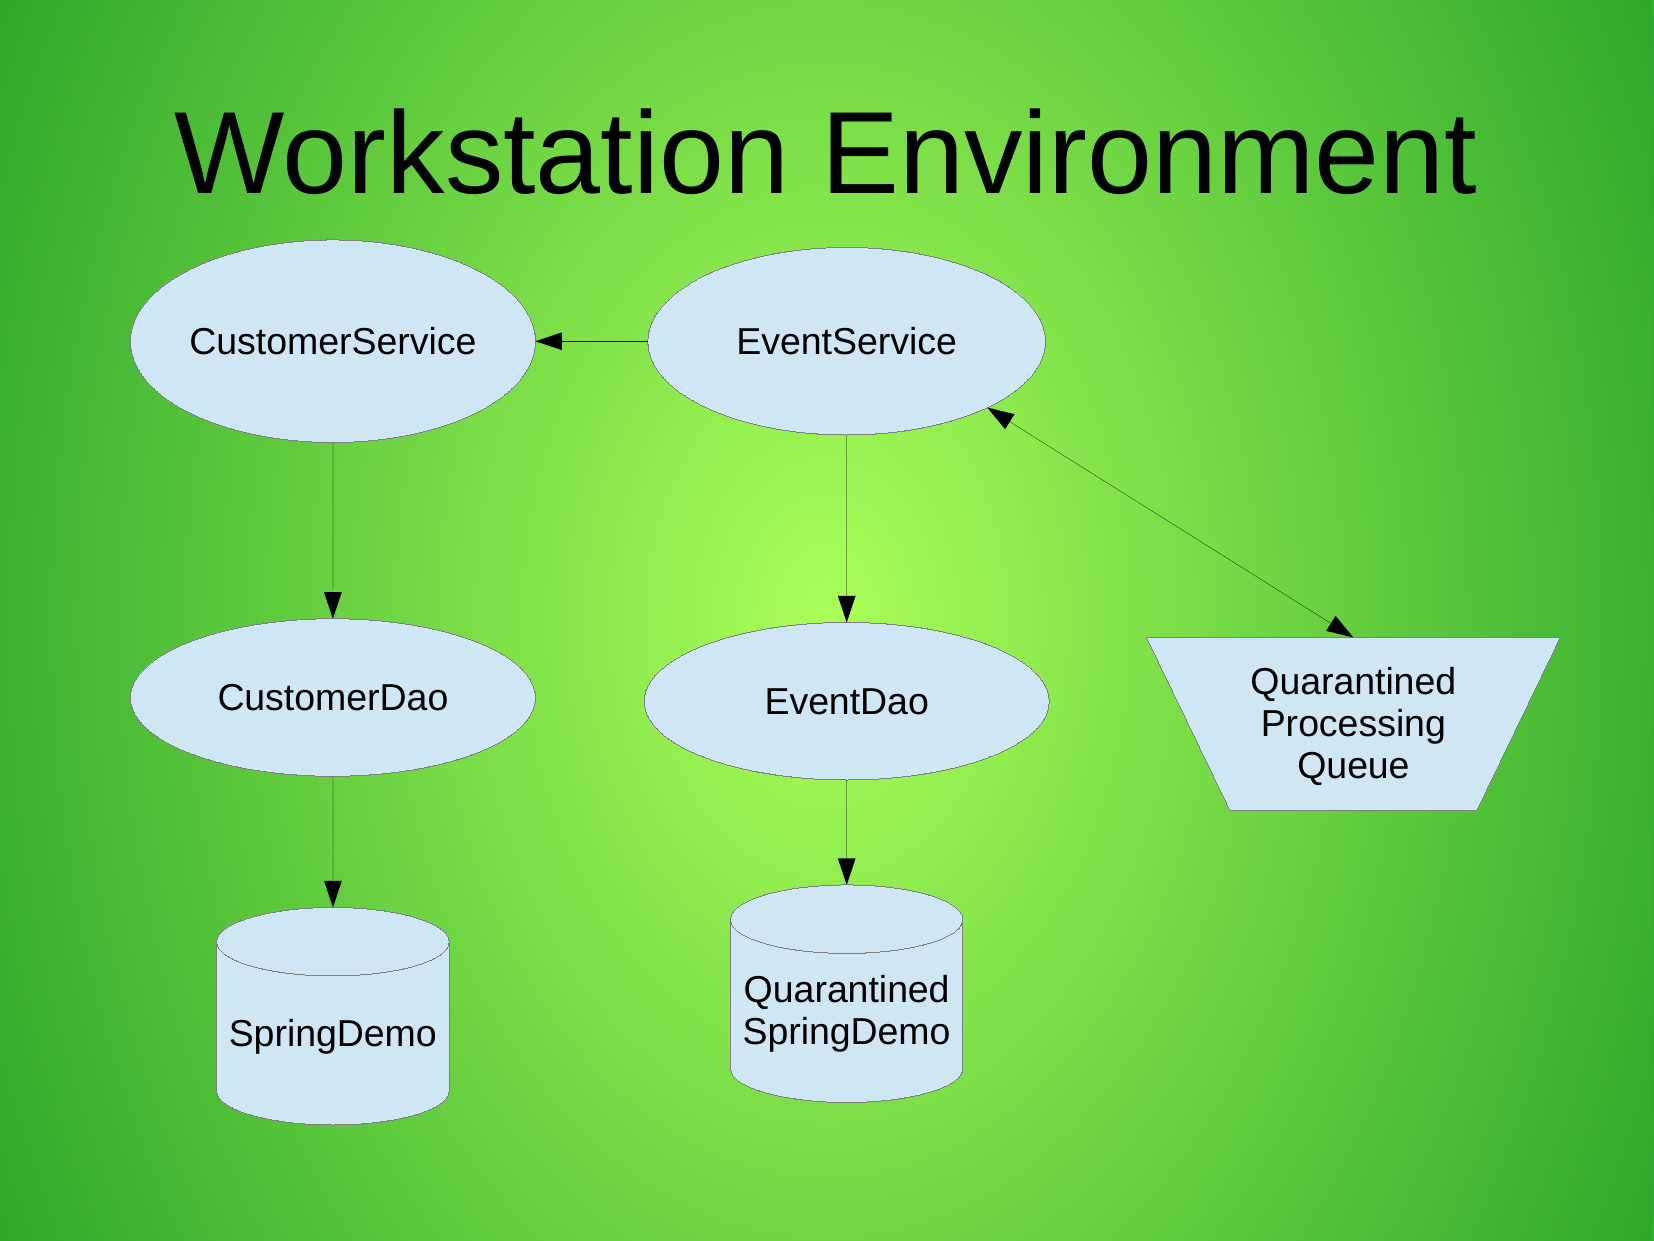

# Workstation Environment
CustomerService
EventService
CustomerDao
EventDao
Quarantined
Processing
Queue
Quarantined
SpringDemo
SpringDemo